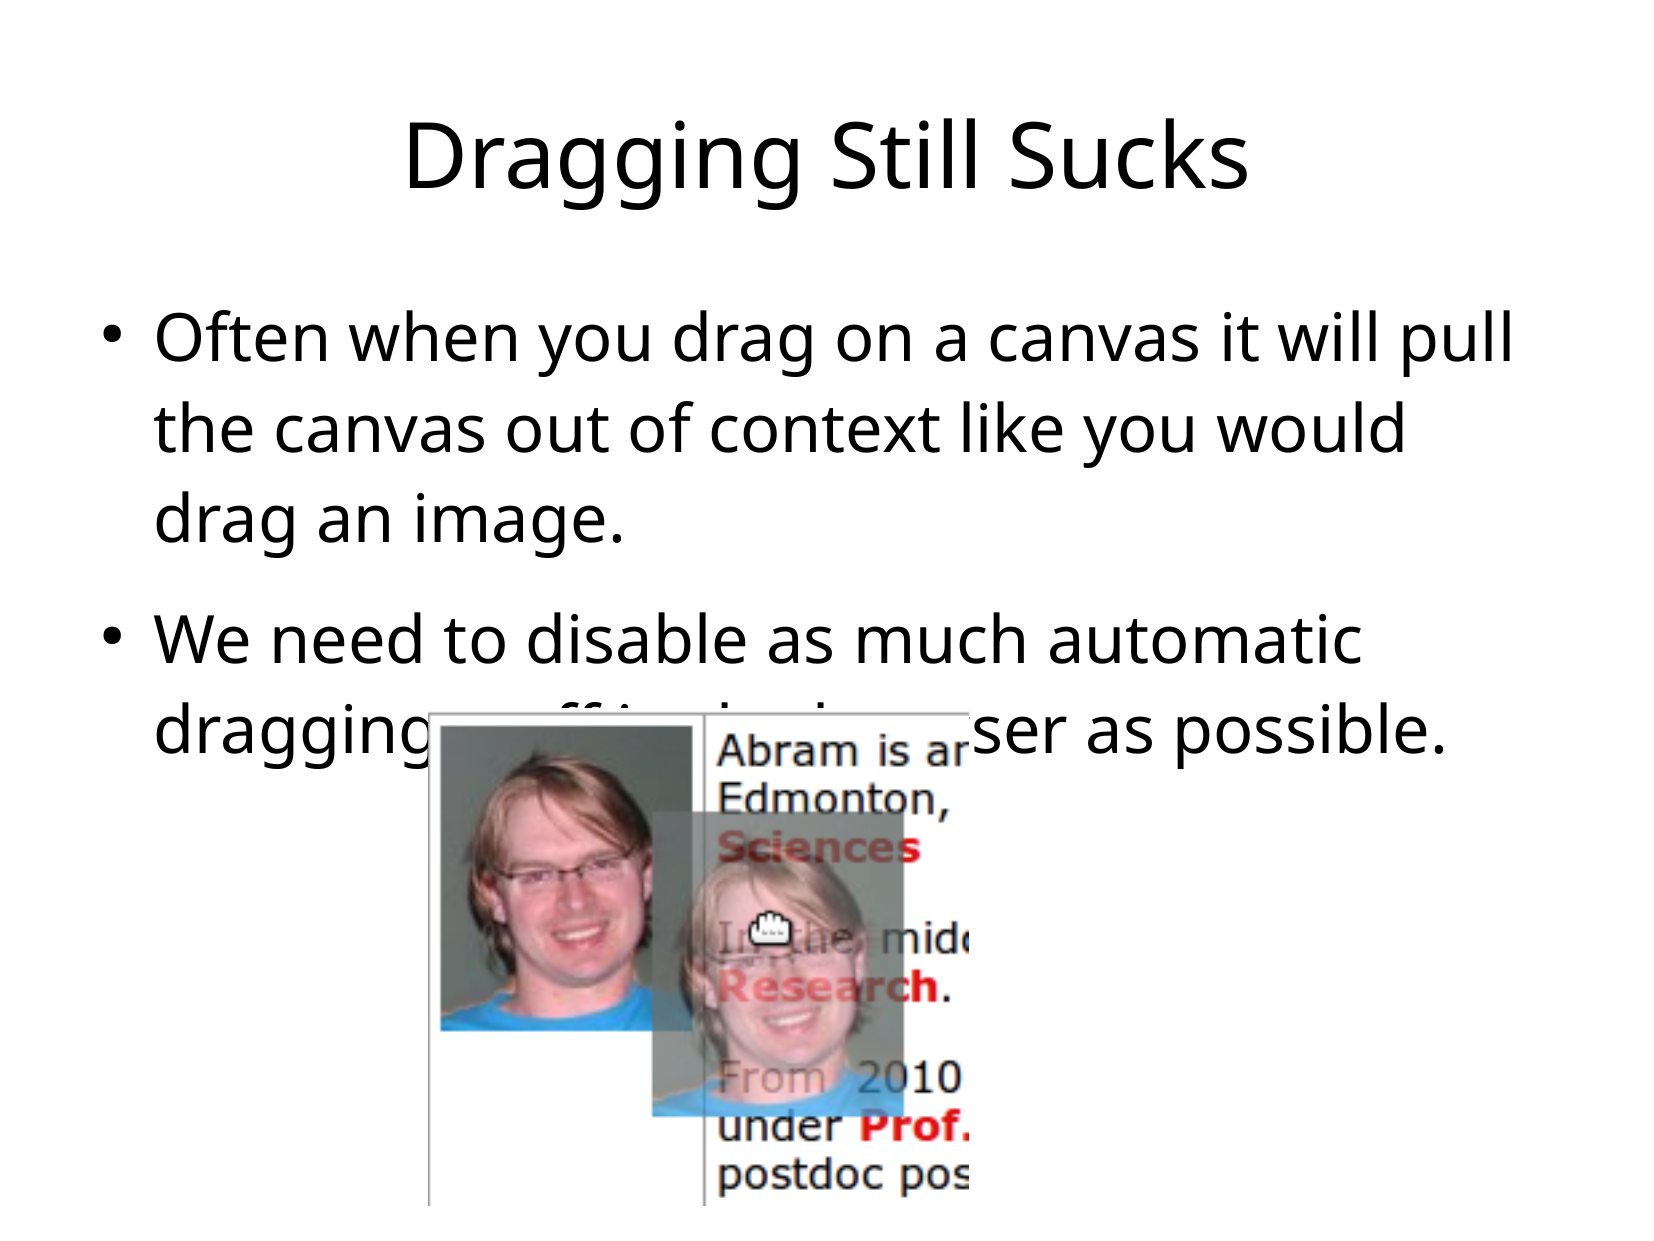

# Dragging Still Sucks
Often when you drag on a canvas it will pull the canvas out of context like you would drag an image.
We need to disable as much automatic dragging stuff in the browser as possible.